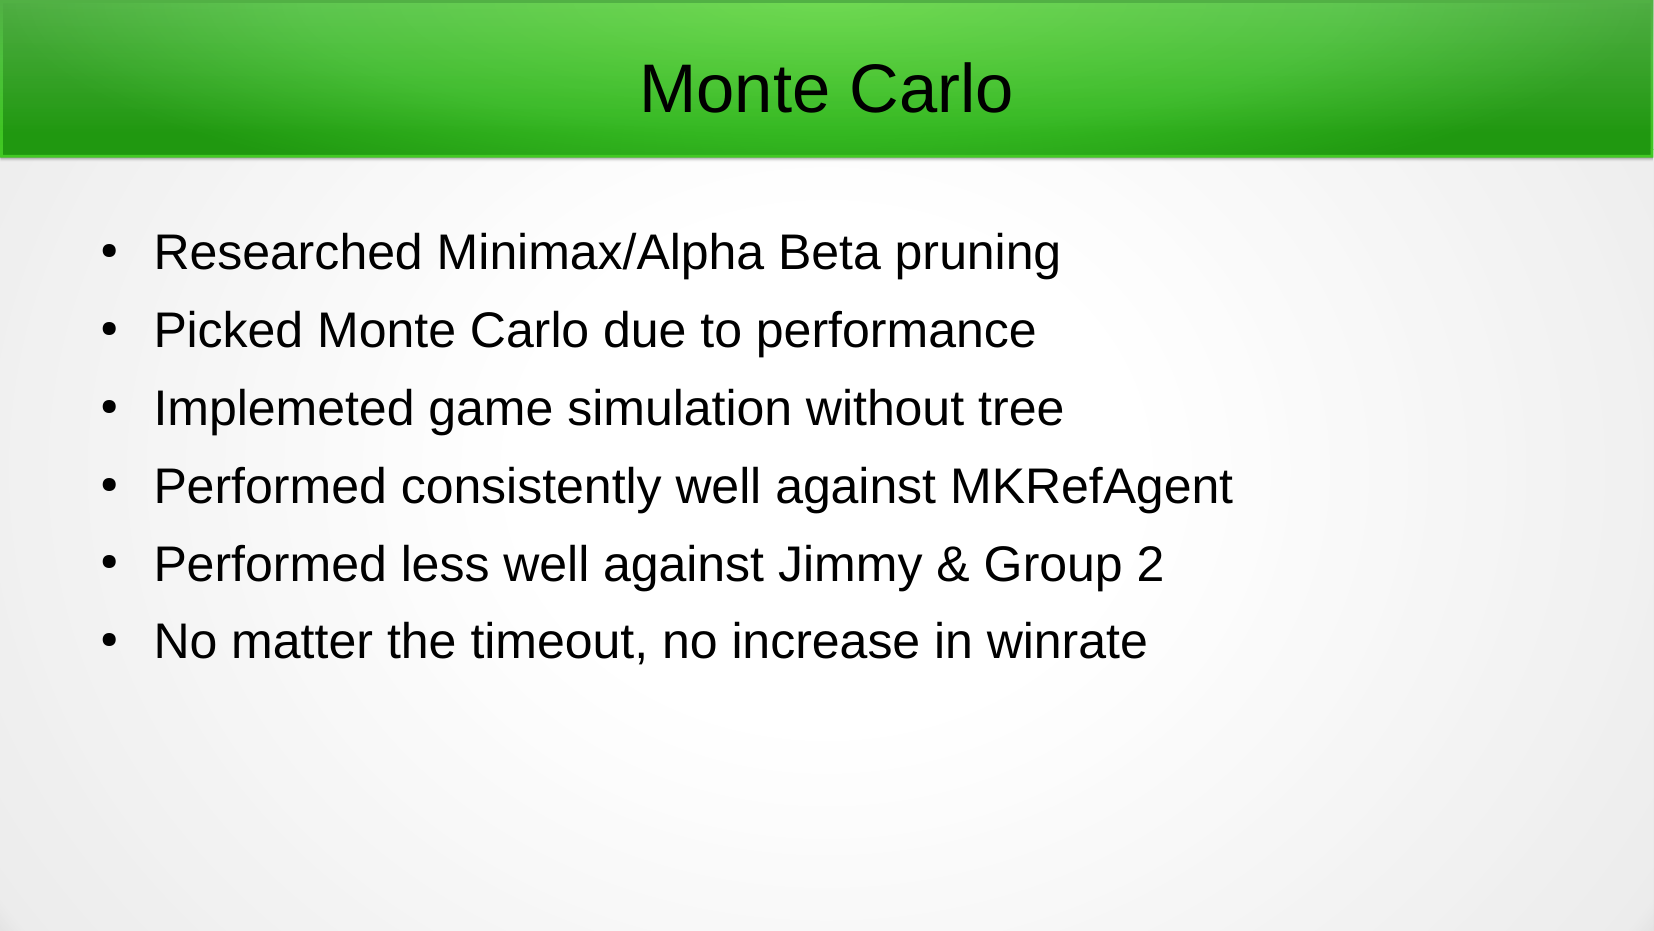

# Monte Carlo
Researched Minimax/Alpha Beta pruning
Picked Monte Carlo due to performance
Implemeted game simulation without tree
Performed consistently well against MKRefAgent
Performed less well against Jimmy & Group 2
No matter the timeout, no increase in winrate